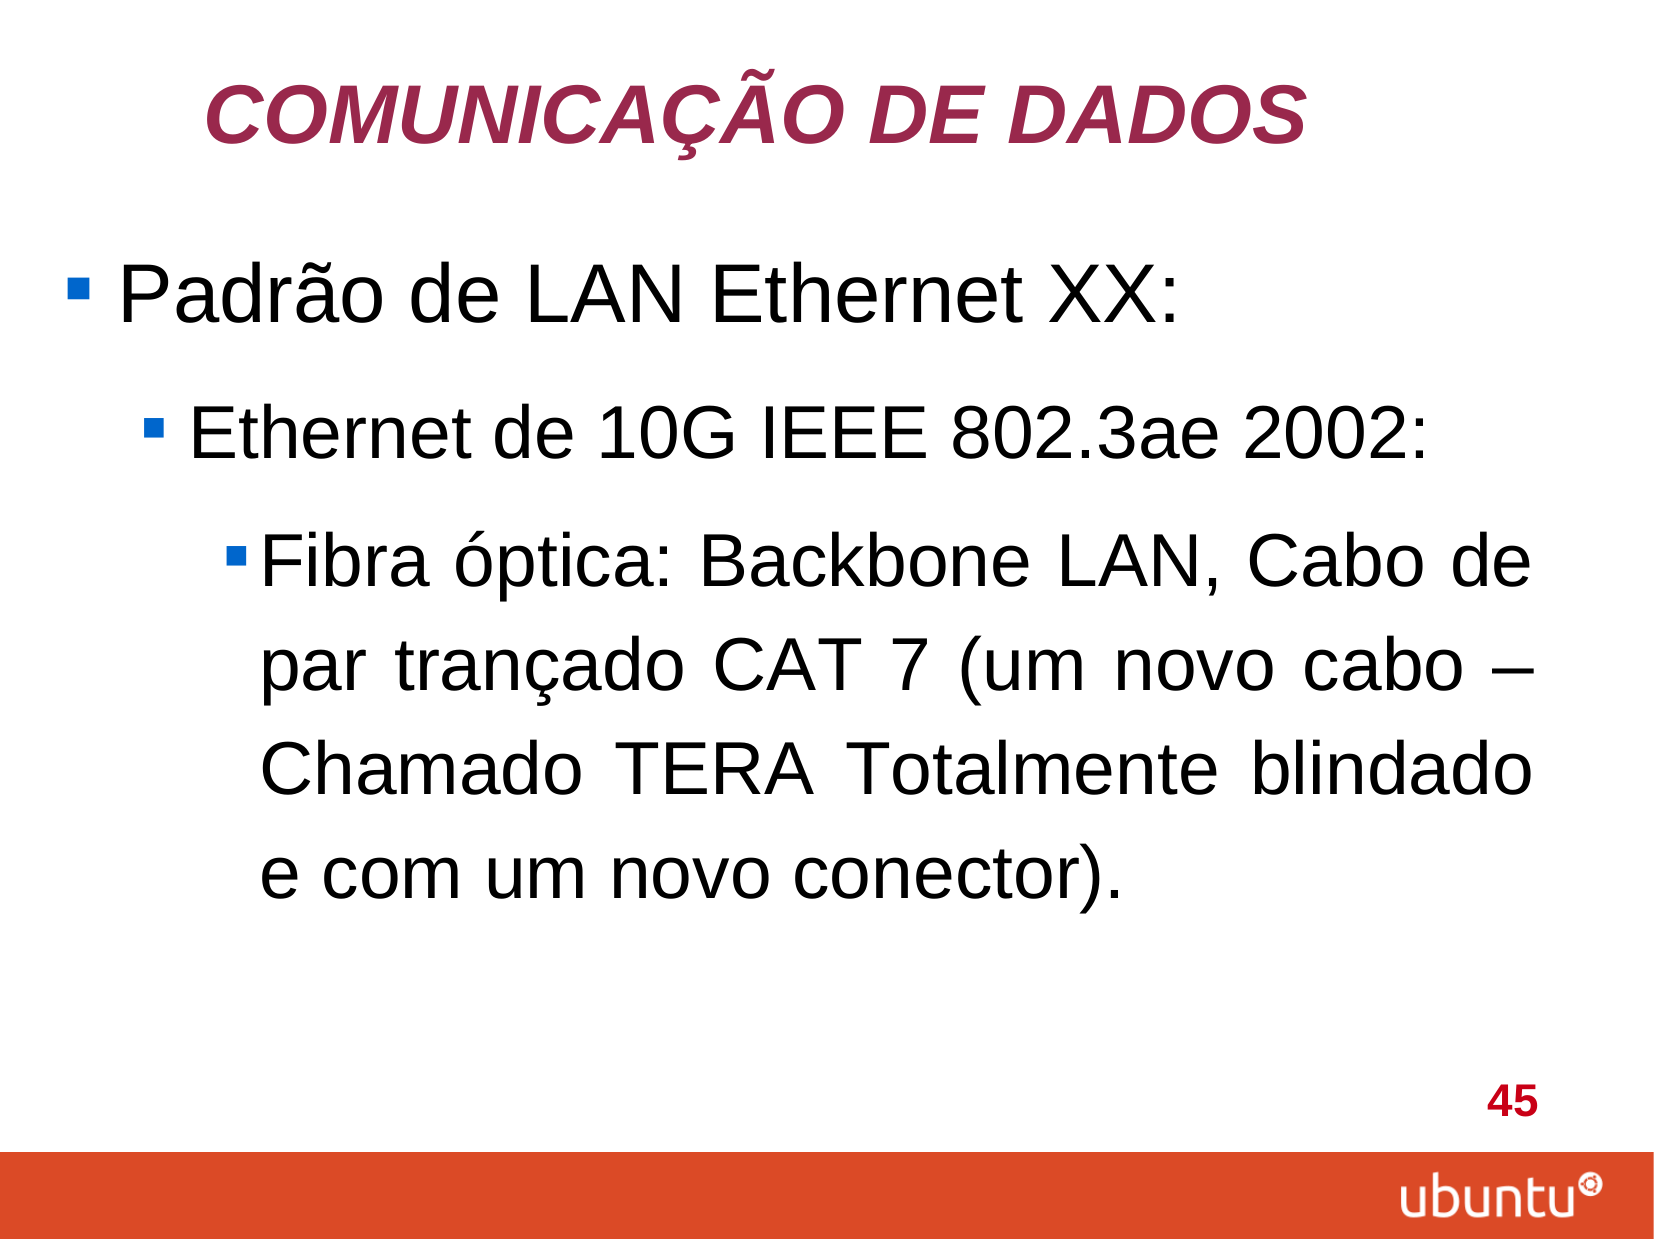

# COMUNICAÇÃO DE DADOS
Padrão de LAN Ethernet XX:
Ethernet de 10G IEEE 802.3ae 2002:
Fibra óptica: Backbone LAN, Cabo de par trançado CAT 7 (um novo cabo – Chamado TERA Totalmente blindado e com um novo conector).